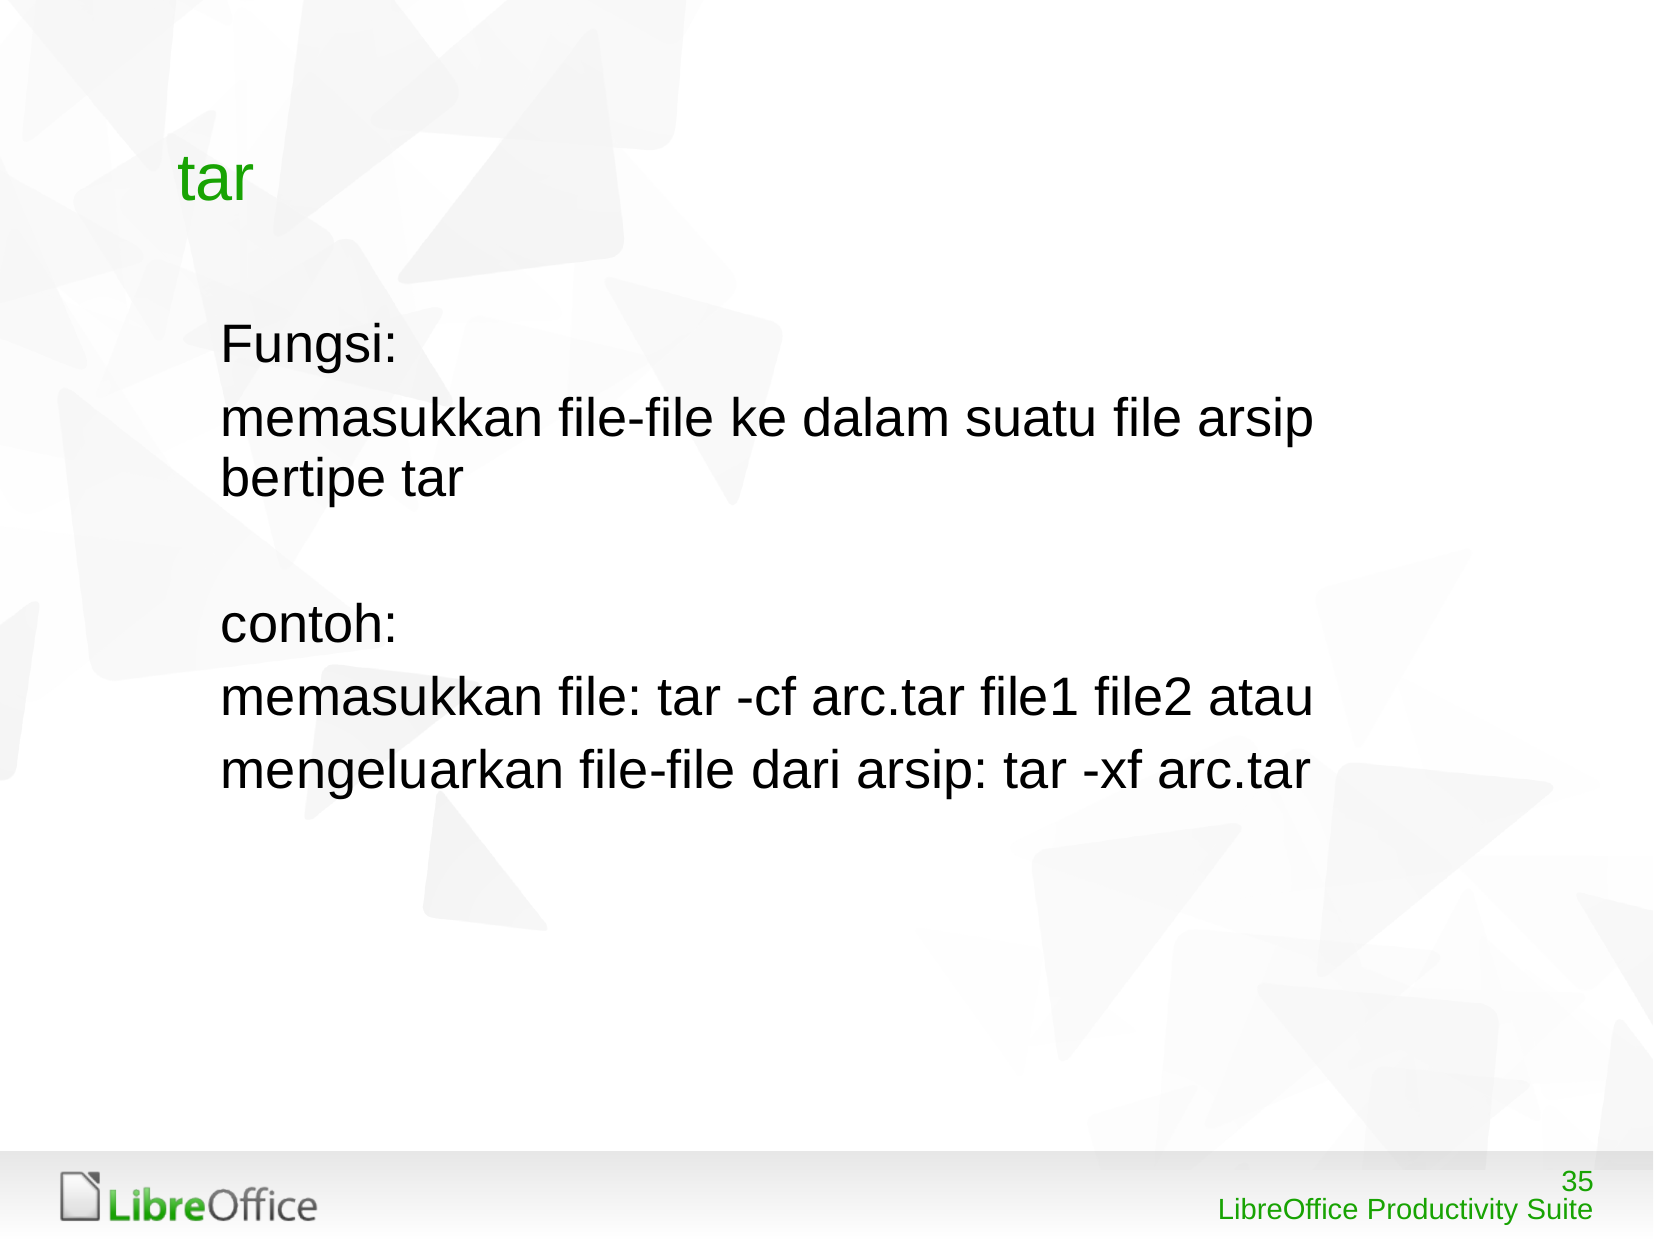

# tar
Fungsi:
memasukkan file-file ke dalam suatu file arsip bertipe tar
contoh:
memasukkan file: tar -cf arc.tar file1 file2 atau
mengeluarkan file-file dari arsip: tar -xf arc.tar
35
LibreOffice Productivity Suite